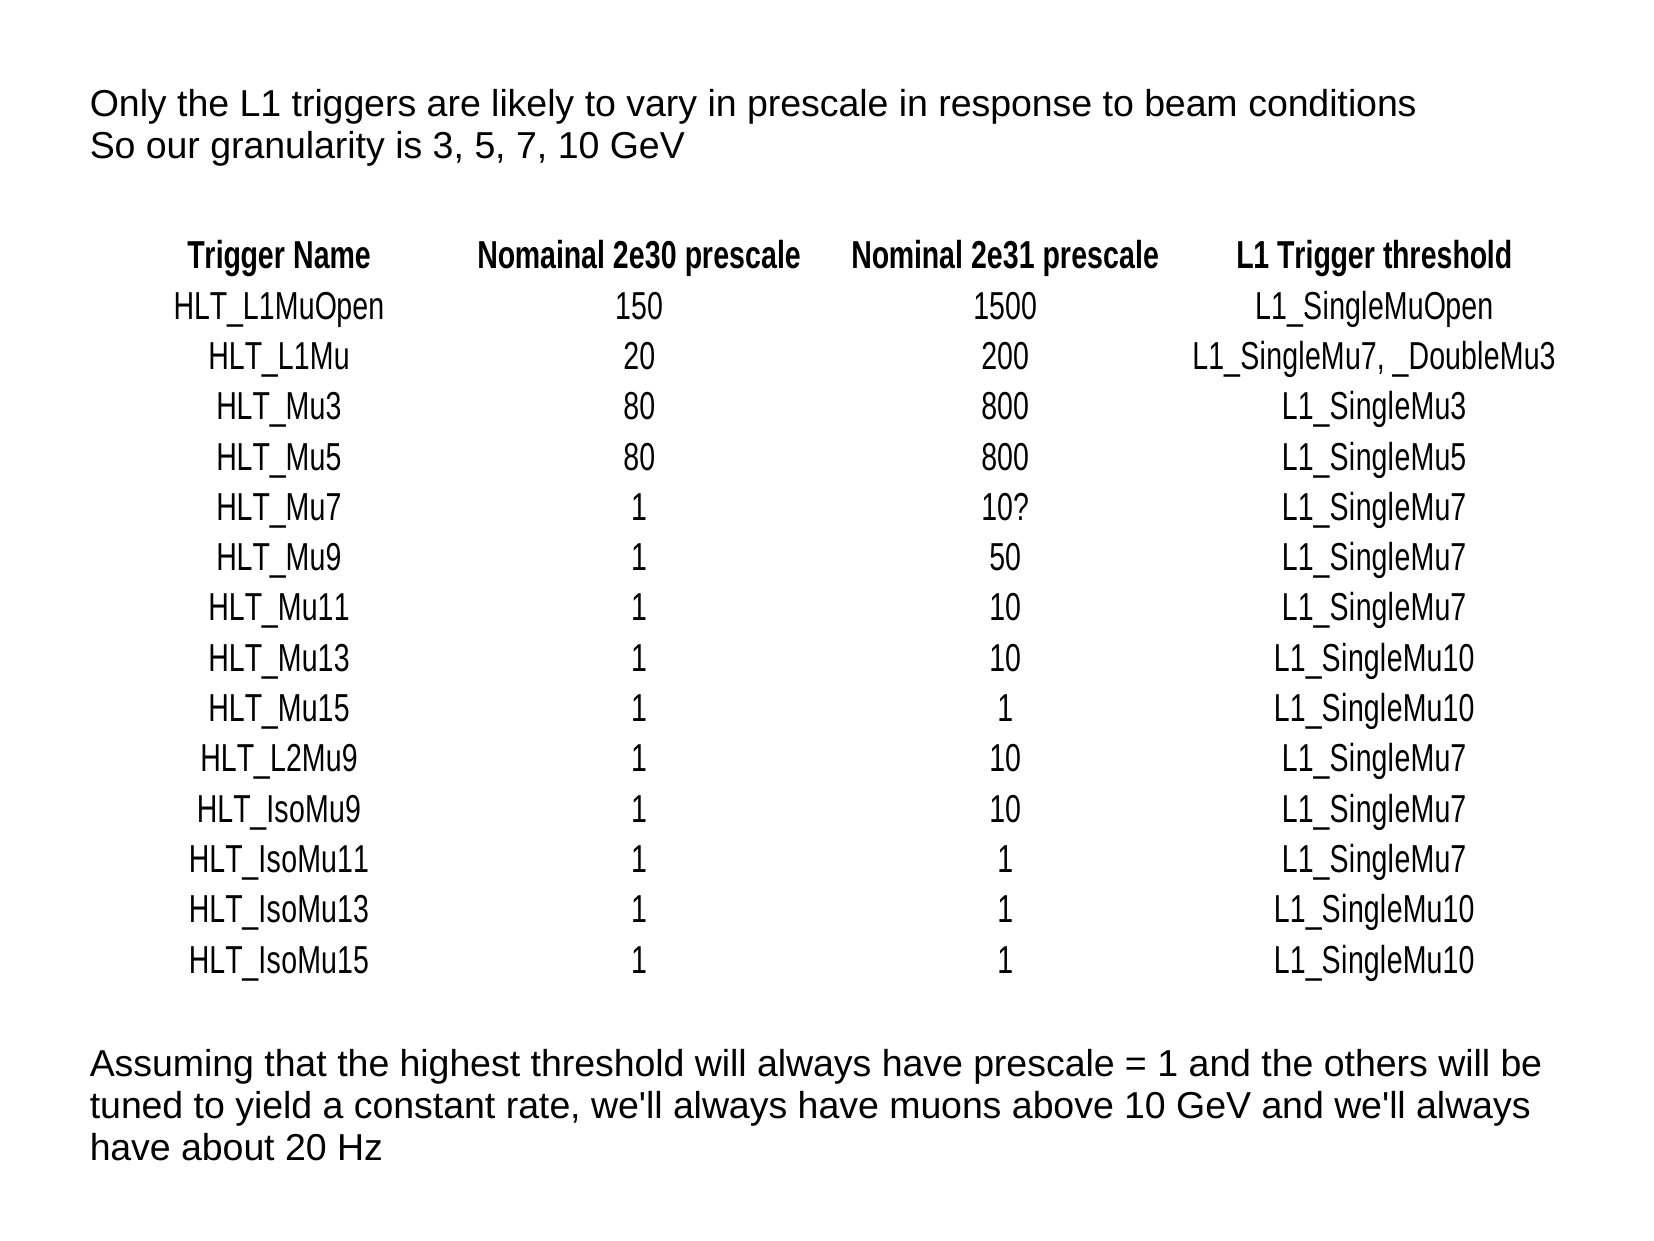

Only the L1 triggers are likely to vary in prescale in response to beam conditions
So our granularity is 3, 5, 7, 10 GeV
Assuming that the highest threshold will always have prescale = 1 and the others will be tuned to yield a constant rate, we'll always have muons above 10 GeV and we'll always have about 20 Hz